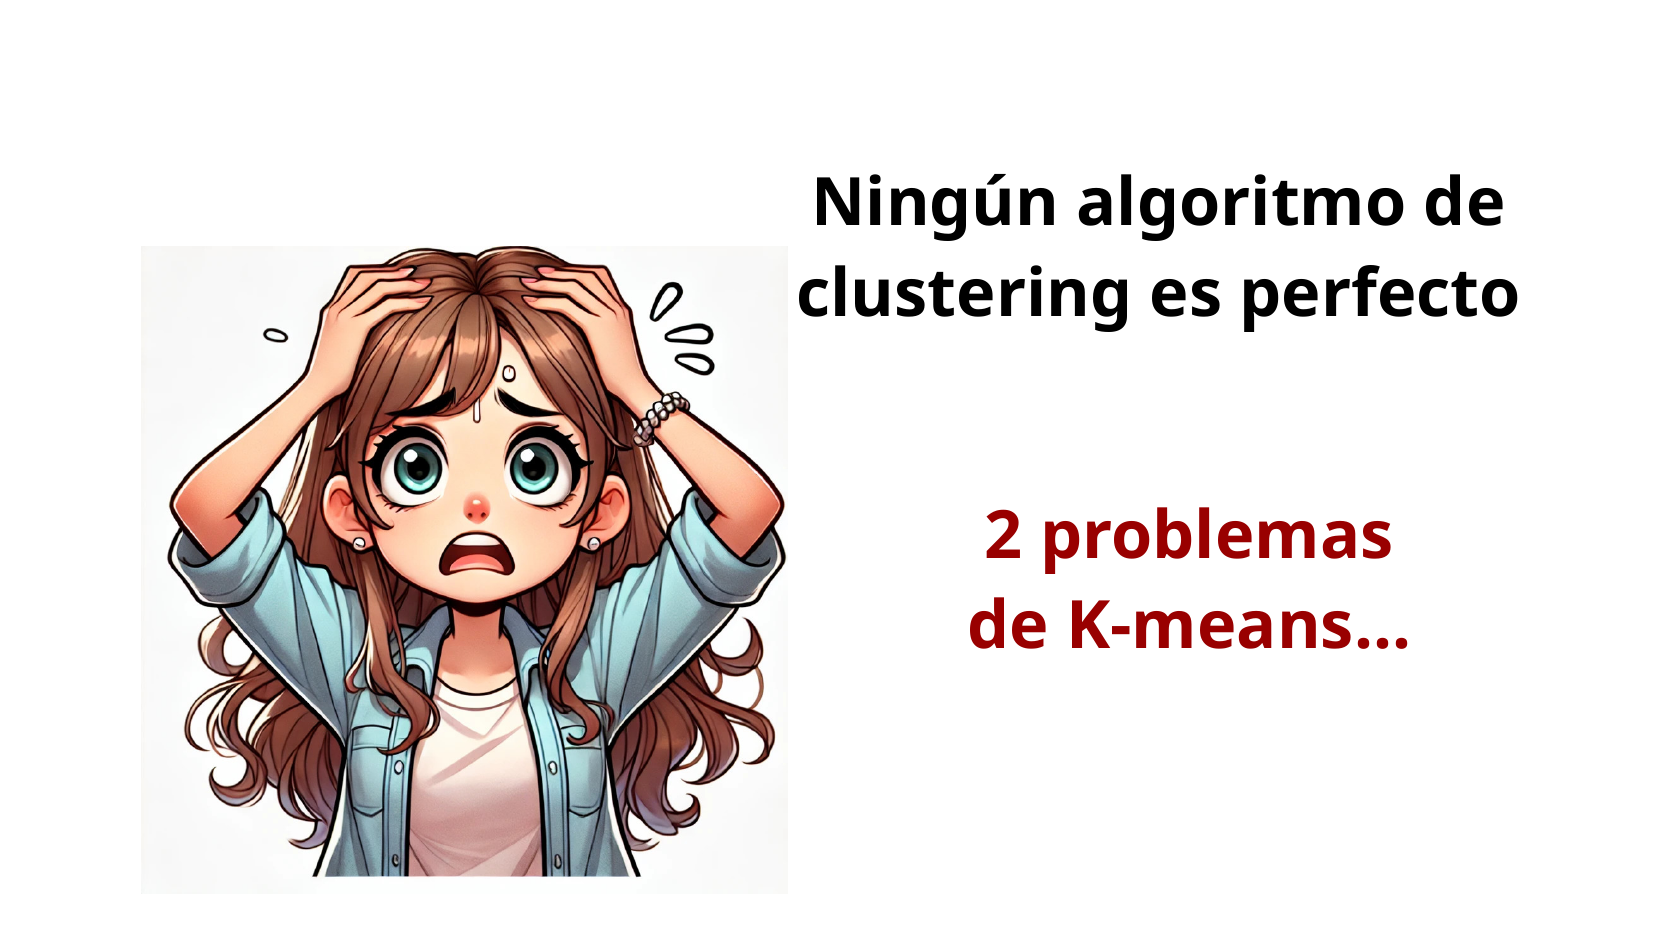

Ningún algoritmo de clustering es perfecto
2 problemas de K-means...